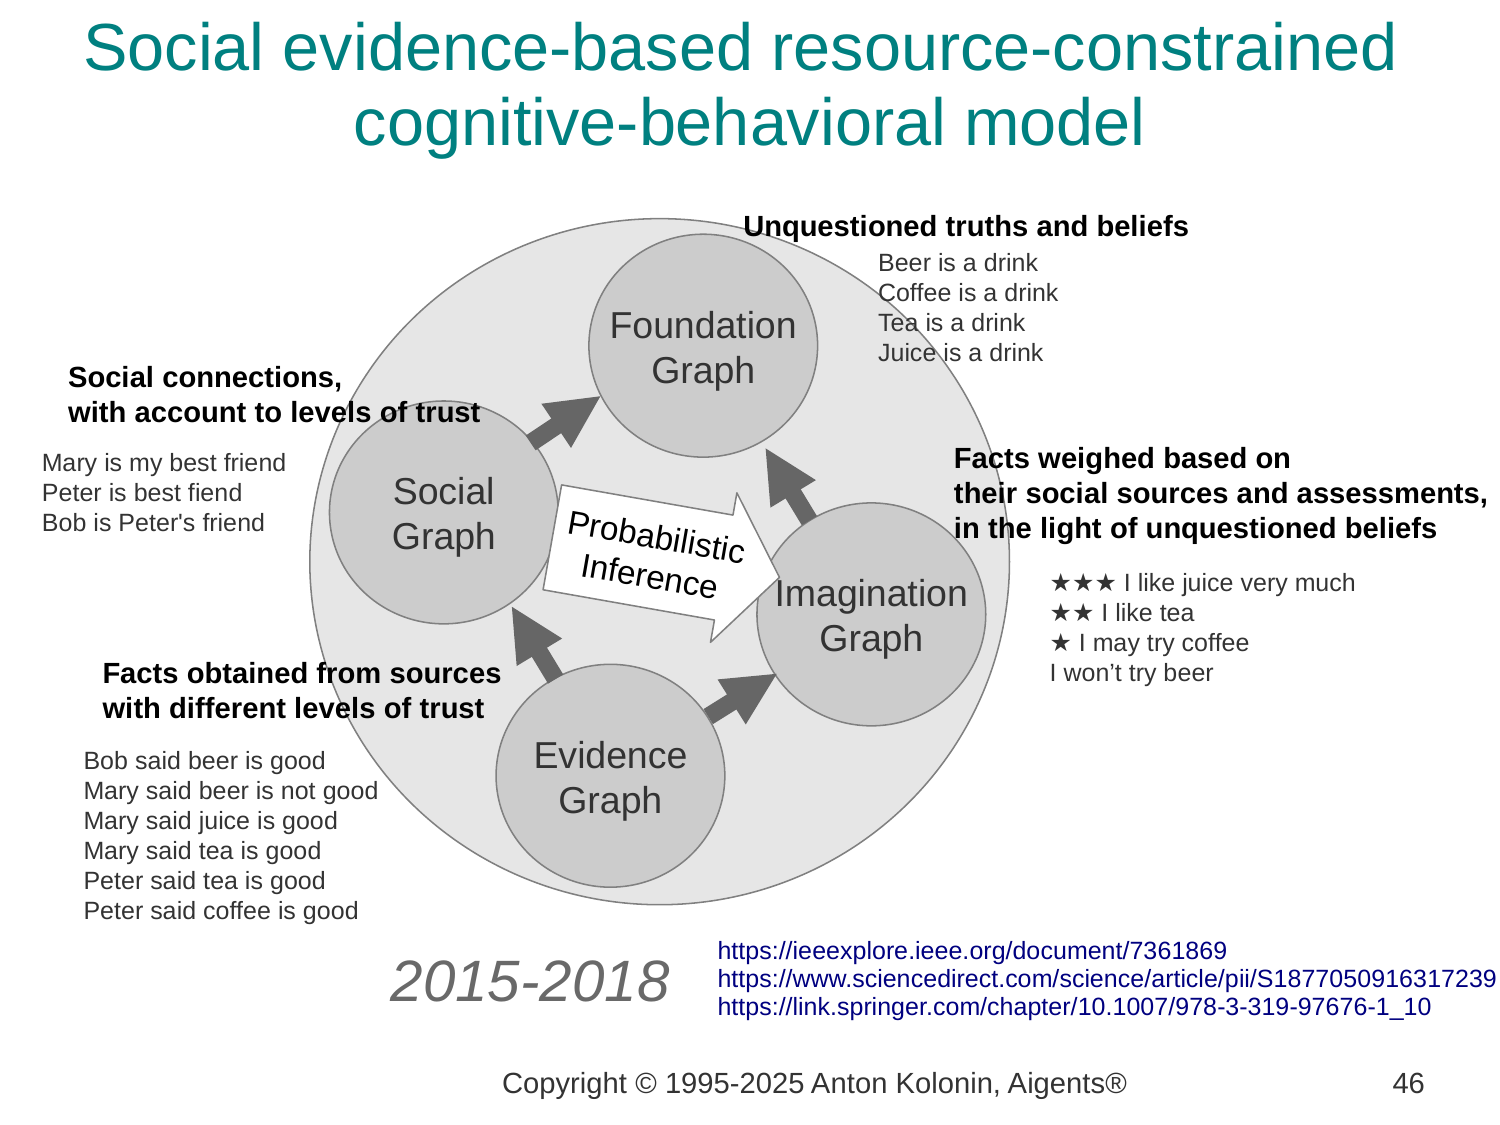

Social evidence-based resource-constrained
cognitive-behavioral model
Unquestioned truths and beliefs
Foundation
Graph
Beer is a drink
Coffee is a drink
Tea is a drink
Juice is a drink
Social connections,
with account to levels of trust
Social
Graph
Mary is my best friend
Peter is best fiend
Bob is Peter's friend
Facts weighed based on
their social sources and assessments,
in the light of unquestioned beliefs
Probabilistic
Inference
Imagination
Graph
★★★ I like juice very much
★★ I like tea
★ I may try coffee
I won’t try beer
Facts obtained from sources
with different levels of trust
Evidence
Graph
Bob said beer is good
Mary said beer is not good
Mary said juice is good
Mary said tea is good
Peter said tea is good
Peter said coffee is good
https://ieeexplore.ieee.org/document/7361869
https://www.sciencedirect.com/science/article/pii/S1877050916317239
https://link.springer.com/chapter/10.1007/978-3-319-97676-1_10
2015-2018
Copyright © 1995-2025 Anton Kolonin, Aigents®
46